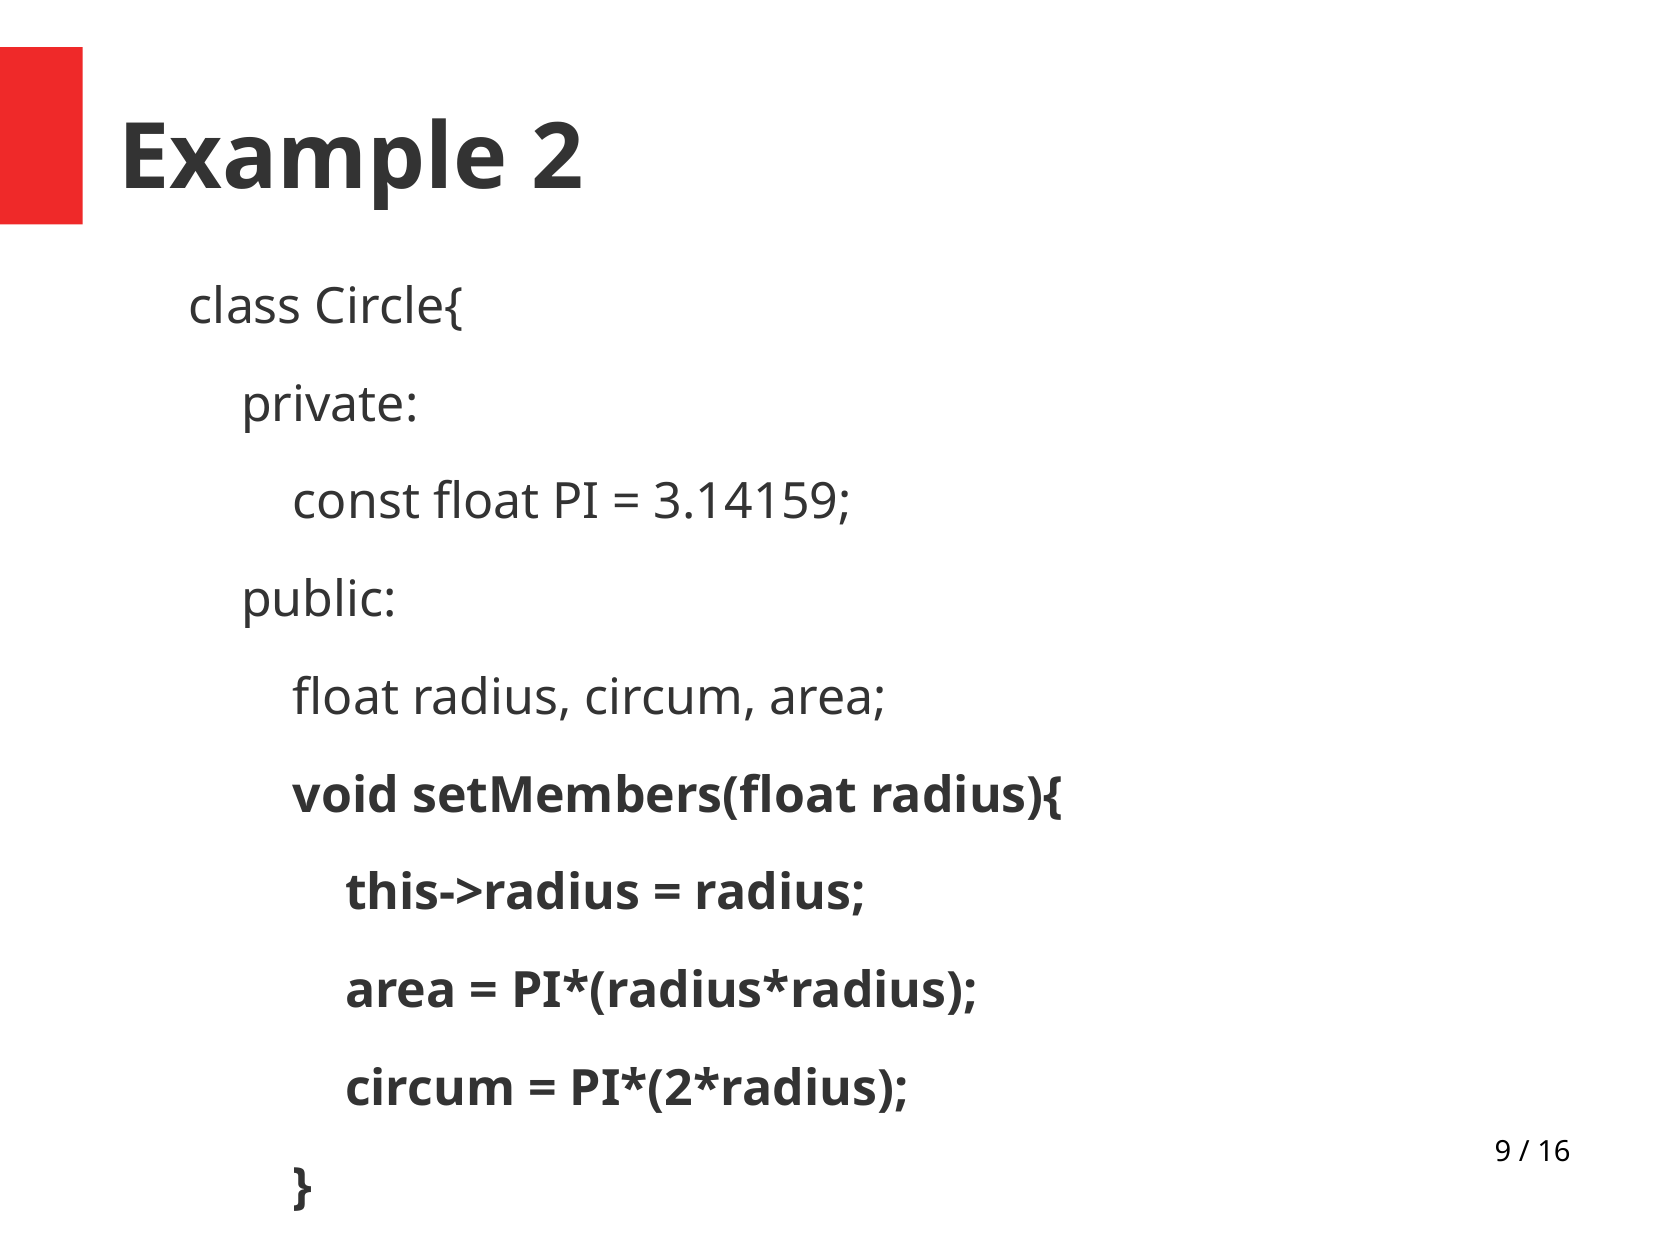

# Example 2
class Circle{
 private:
 const float PI = 3.14159;
 public:
 float radius, circum, area;
 void setMembers(float radius){
 this->radius = radius;
 area = PI*(radius*radius);
 circum = PI*(2*radius);
 }
};
9